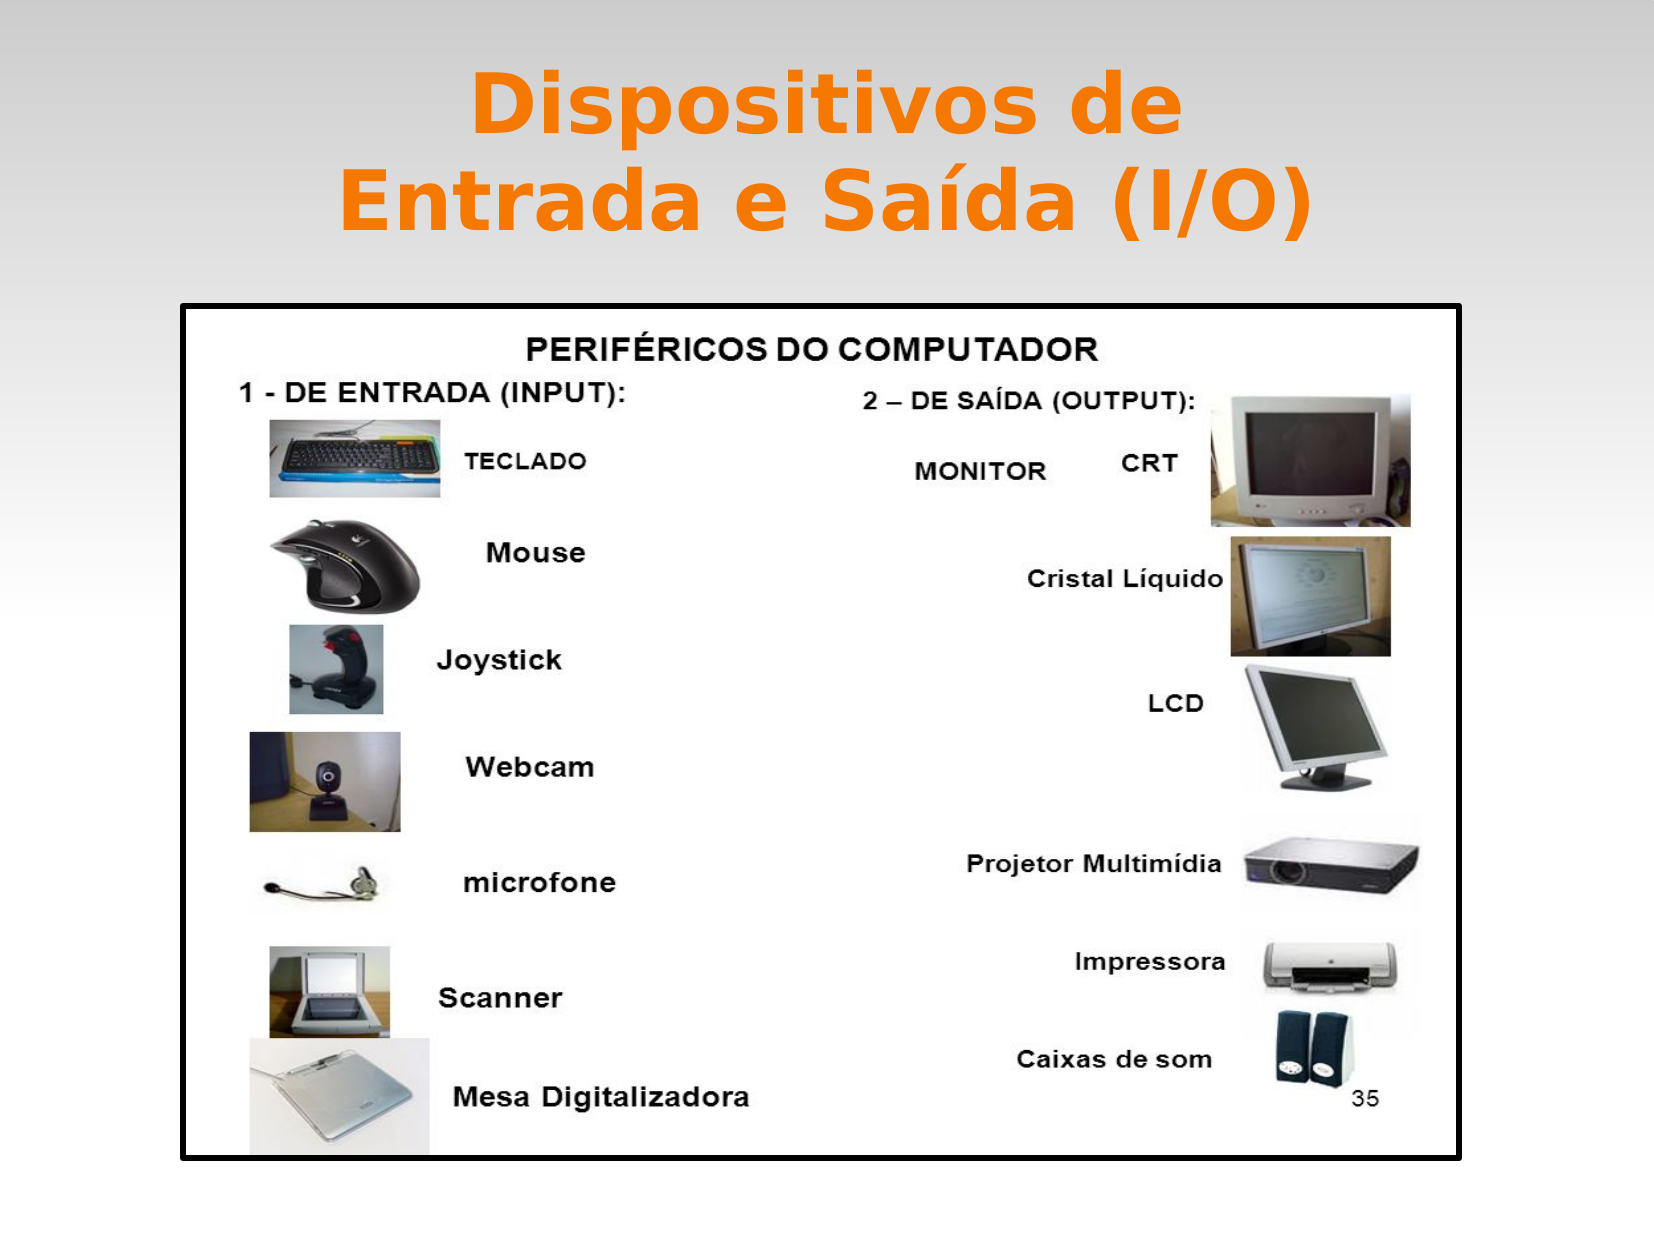

# Dispositivos de Entrada e Saída (I/O)